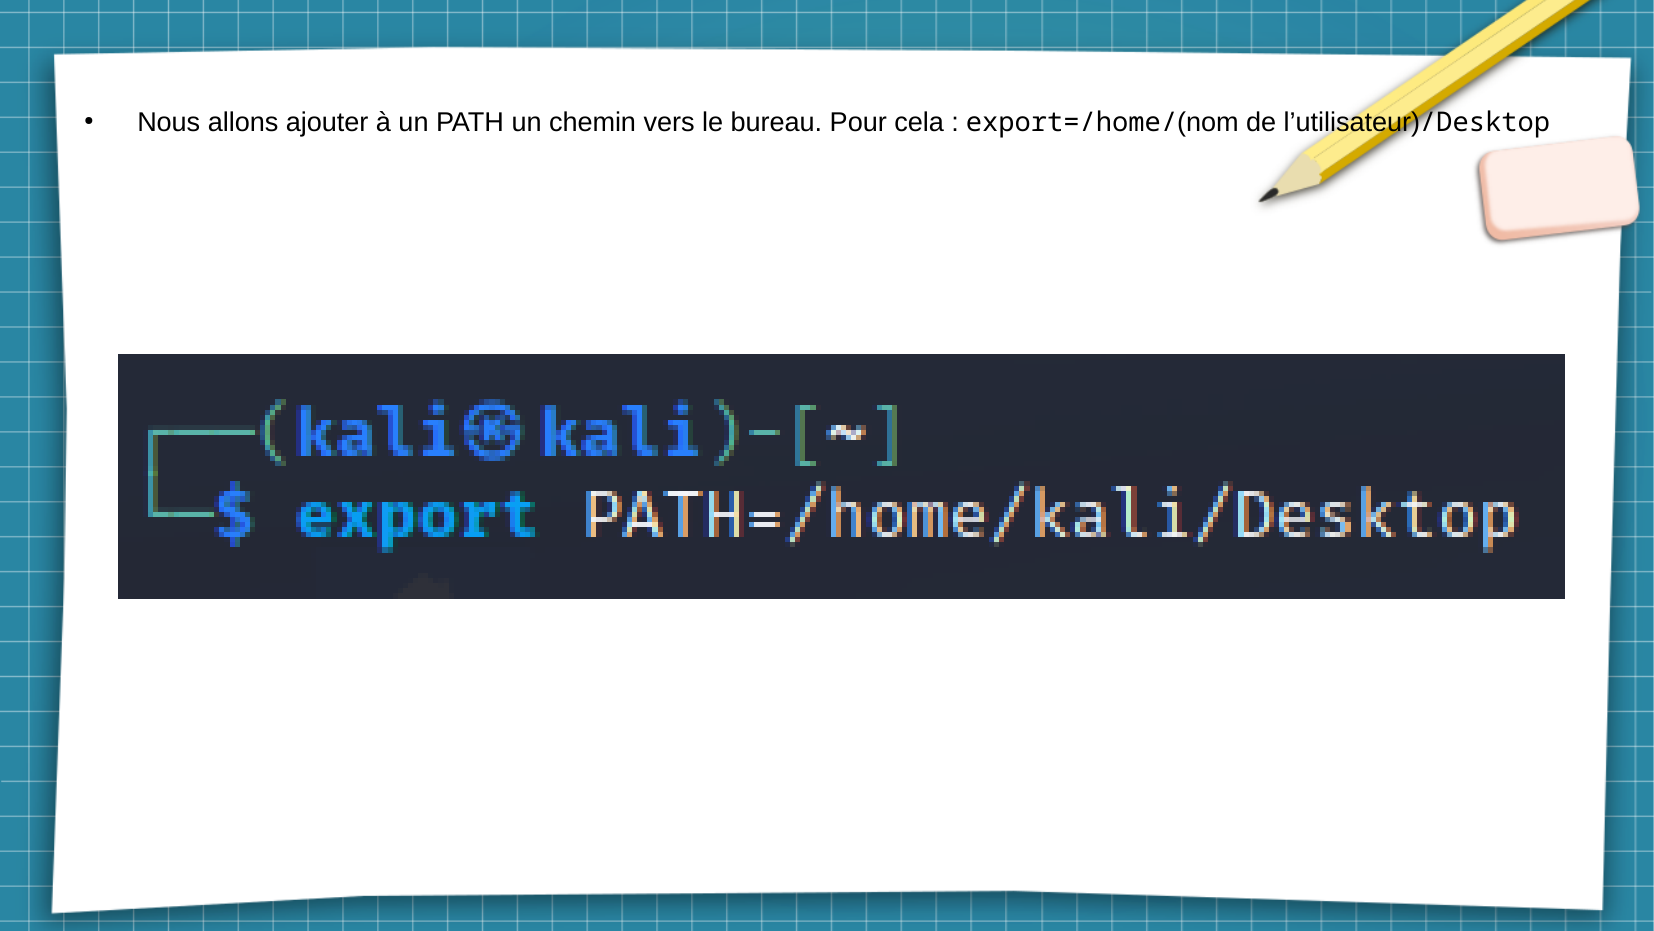

# Nous allons ajouter à un PATH un chemin vers le bureau. Pour cela : export=/home/(nom de l’utilisateur)/Desktop